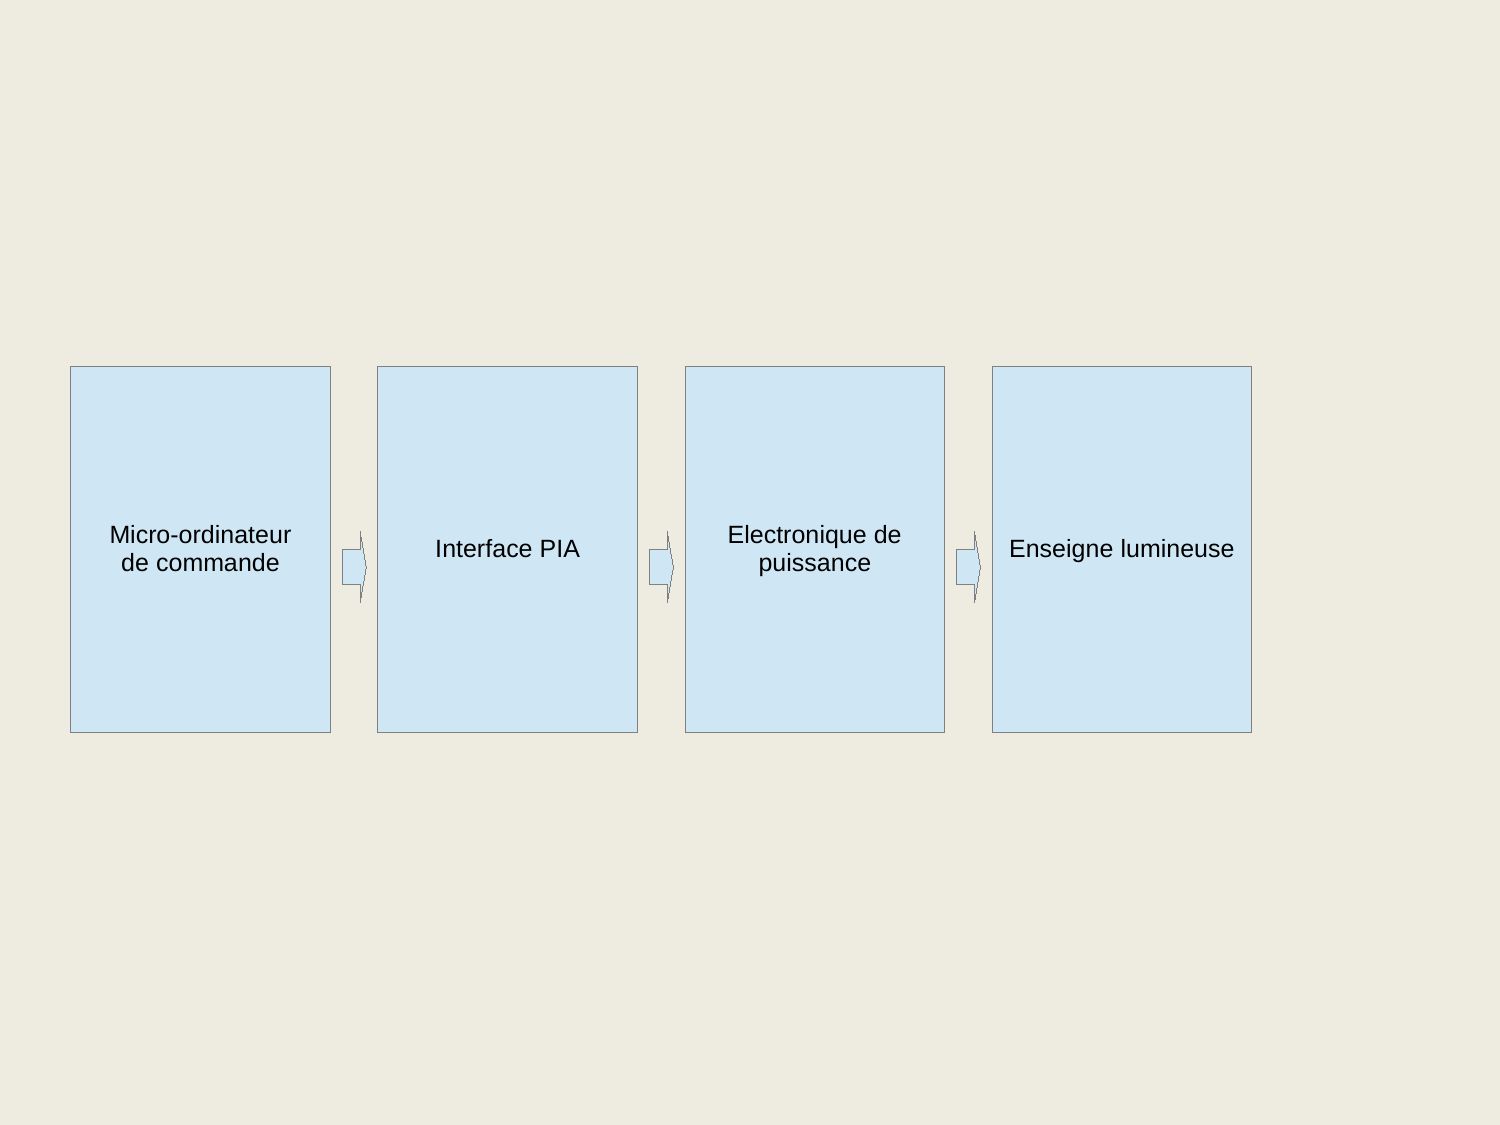

#
Micro-ordinateur
de commande
Interface PIA
Electronique de
puissance
Enseigne lumineuse